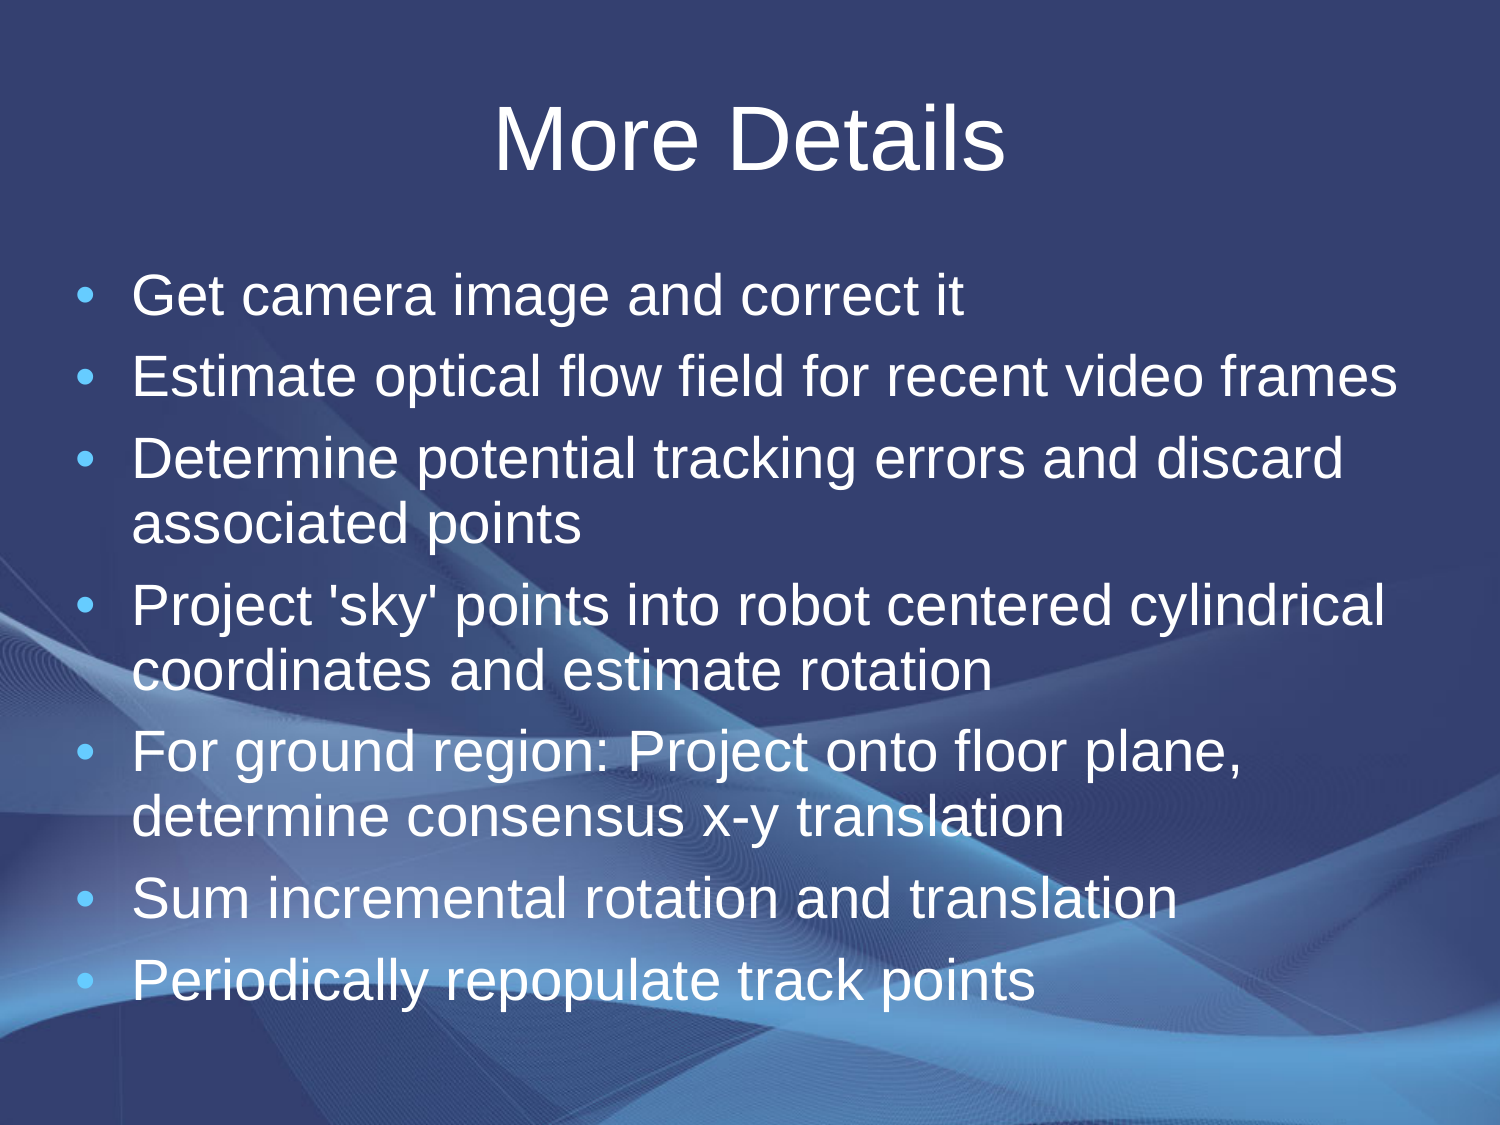

# More Details
Get camera image and correct it
Estimate optical flow field for recent video frames
Determine potential tracking errors and discard associated points
Project 'sky' points into robot centered cylindrical coordinates and estimate rotation
For ground region: Project onto floor plane, determine consensus x-y translation
Sum incremental rotation and translation
Periodically repopulate track points